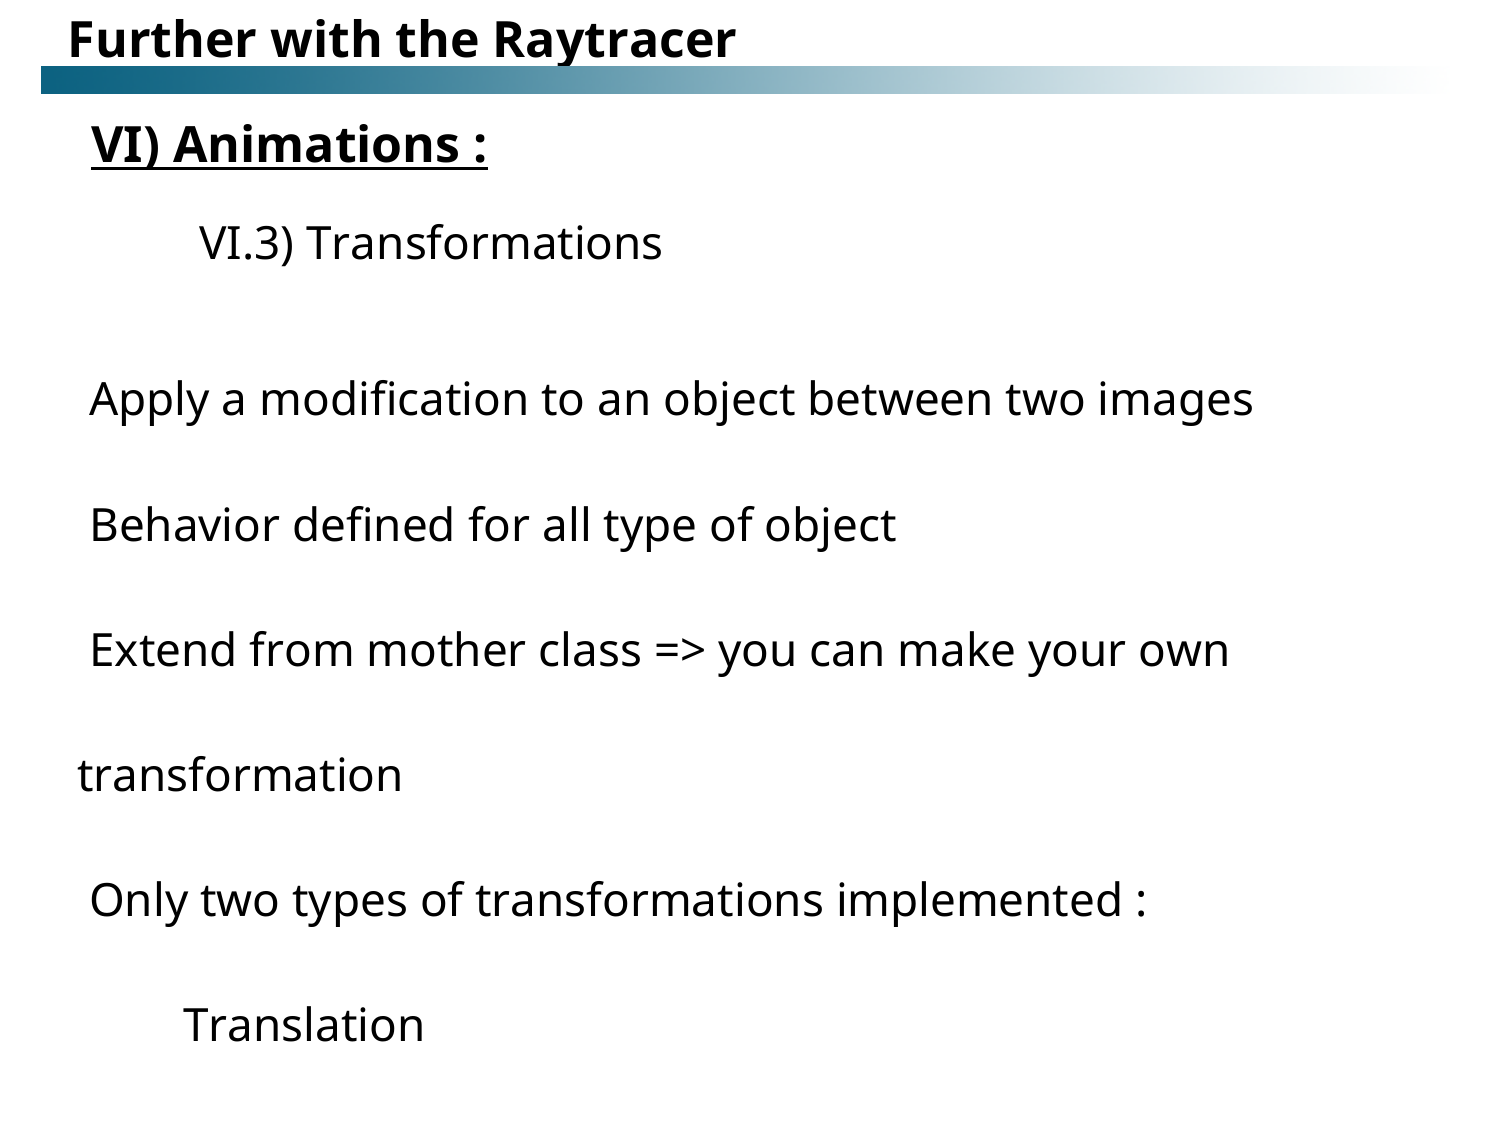

# Further with the Raytracer
VI) Animations :
VI.3) Transformations
 Apply a modification to an object between two images
 Behavior defined for all type of object
 Extend from mother class => you can make your own transformation
 Only two types of transformations implemented :
Translation
Rotation
 We could modify all parameters of each object in a transformation